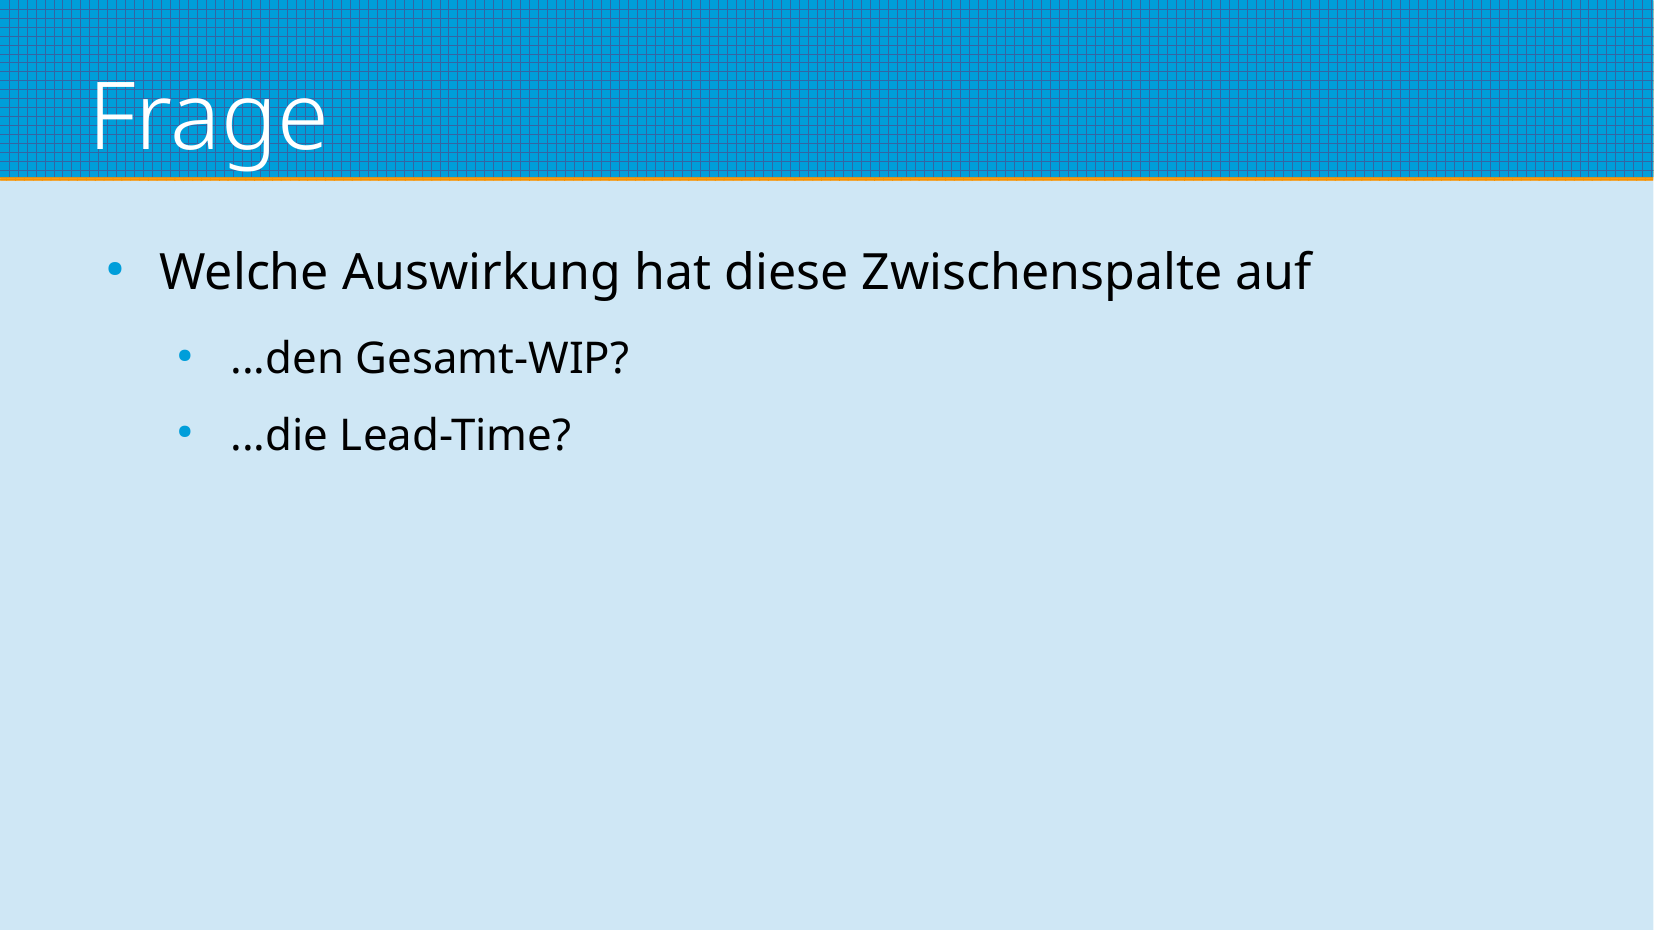

# Frage
Welche Auswirkung hat diese Zwischenspalte auf
...den Gesamt-WIP?
...die Lead-Time?